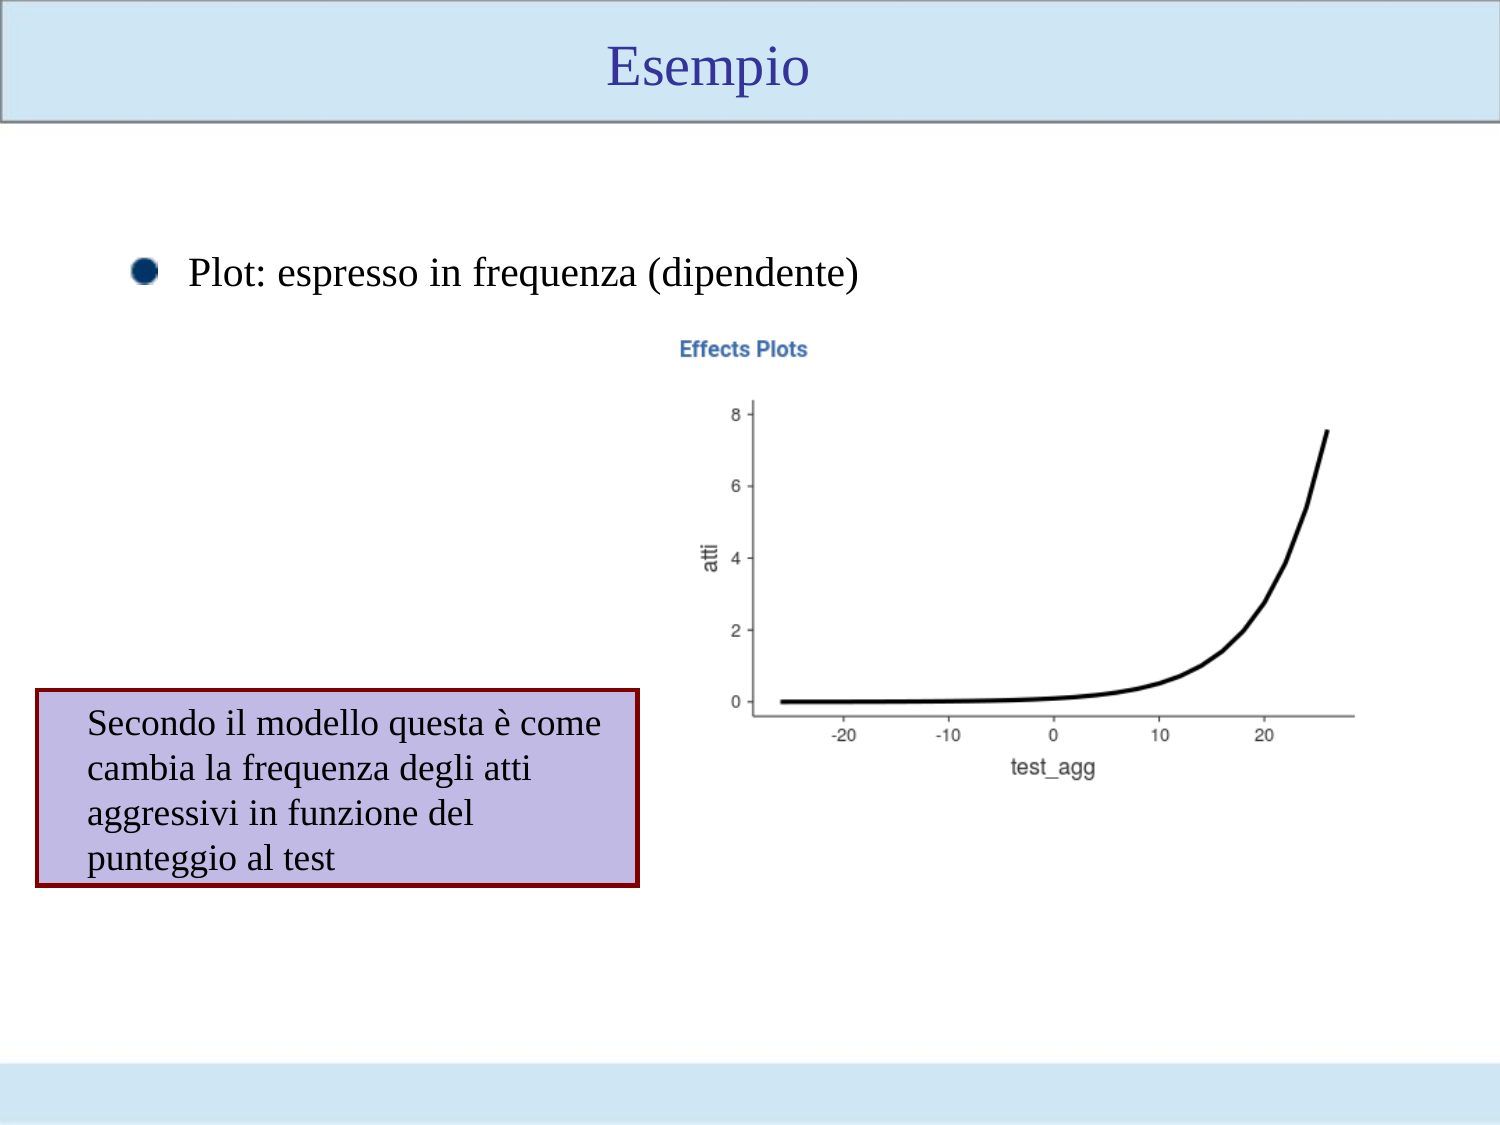

# Esempio
Plot: espresso in frequenza (dipendente)
Secondo il modello questa è come cambia la frequenza degli atti aggressivi in funzione del punteggio al test